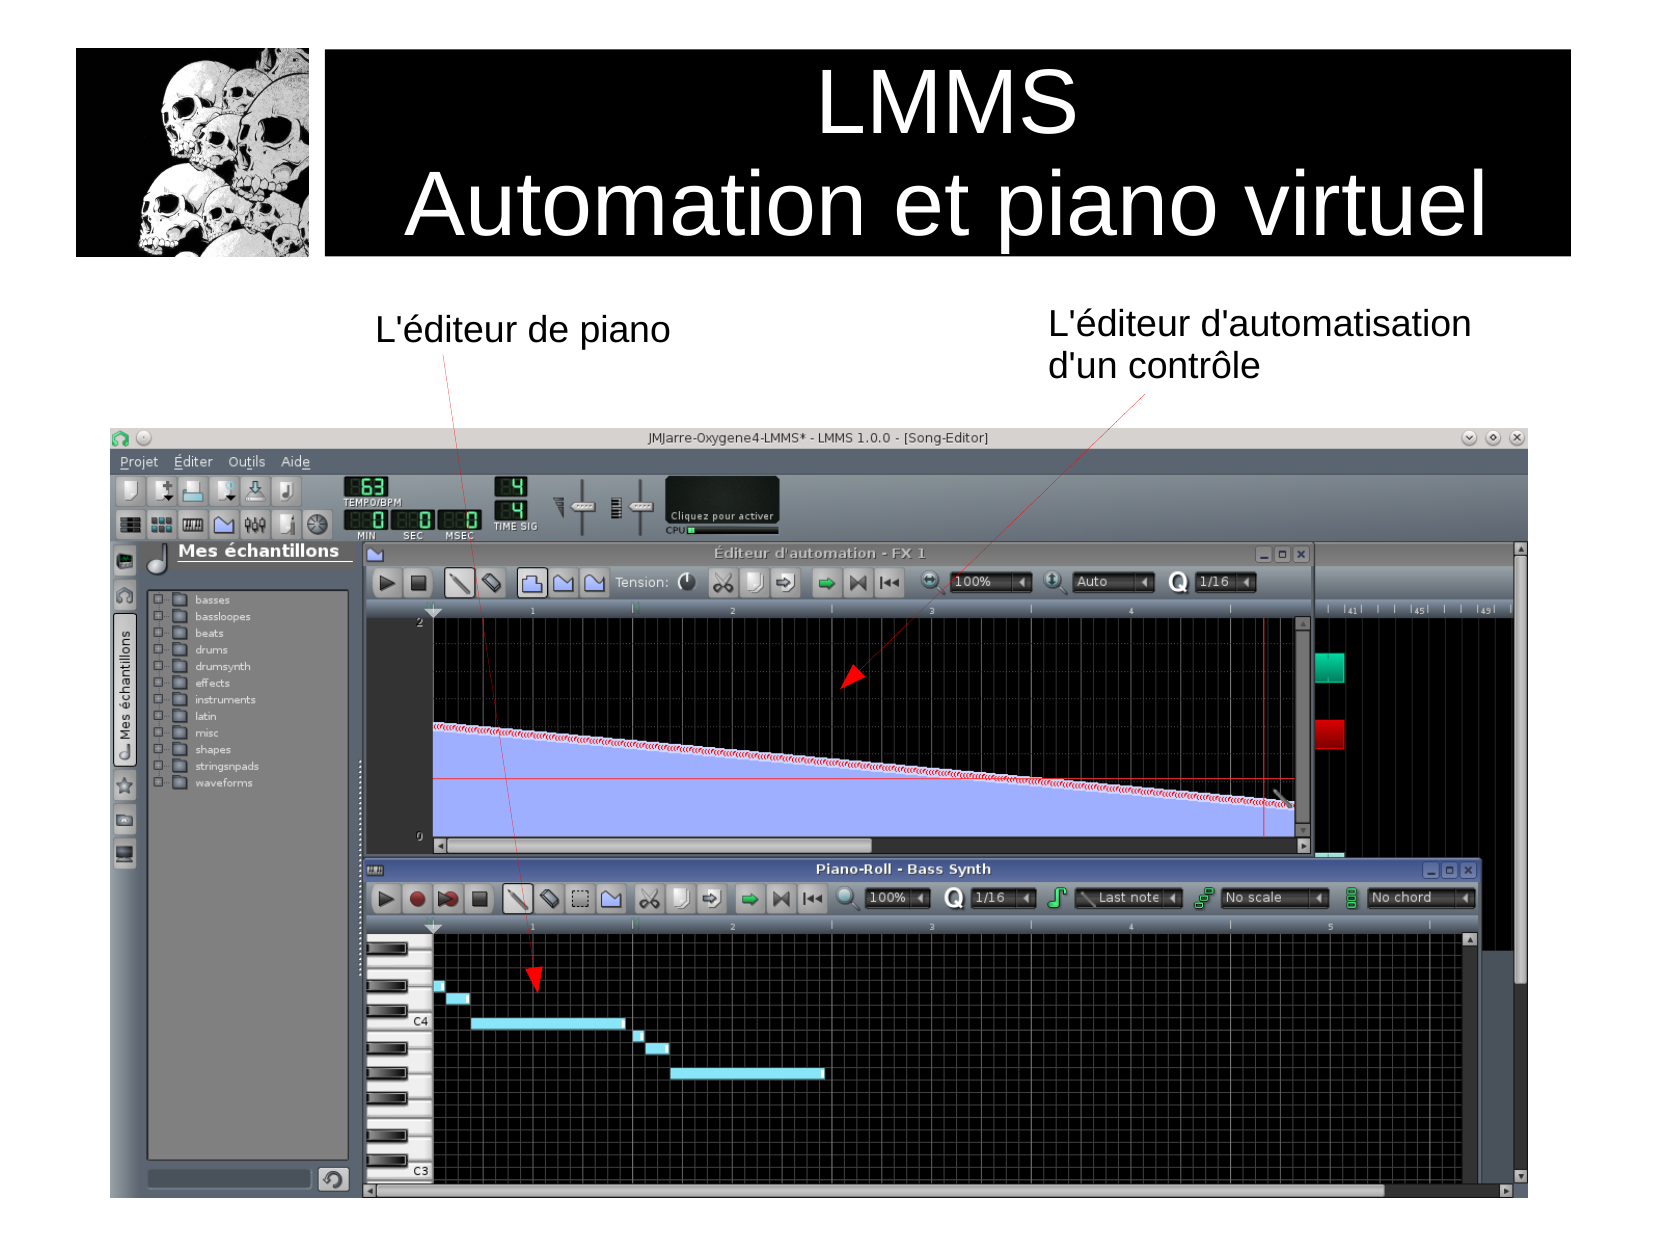

# LMMS Automation et piano virtuel
L'éditeur d'automatisation d'un contrôle
L'éditeur de piano
Y. Collette
10